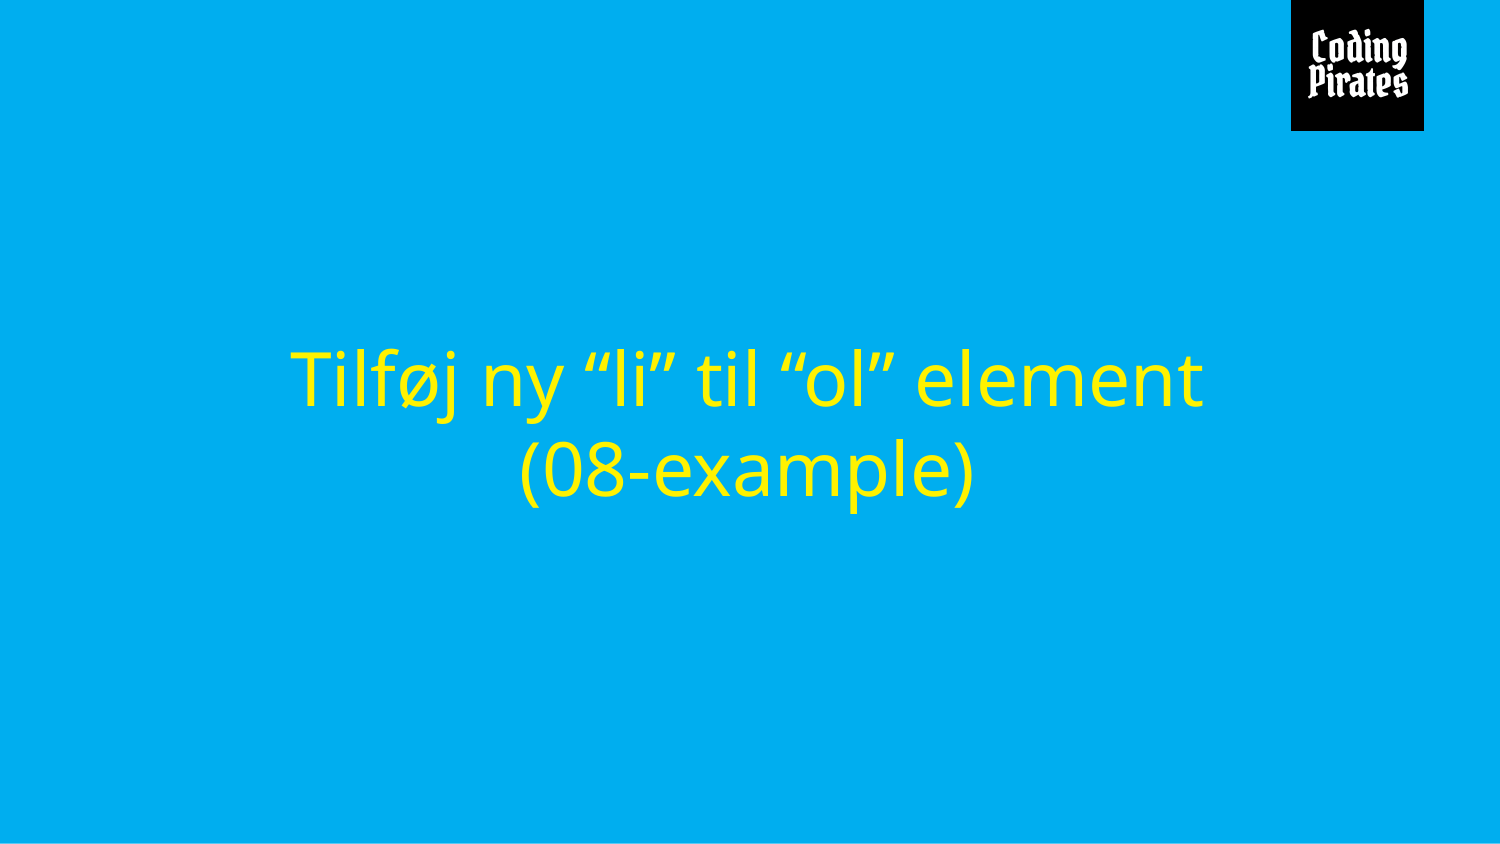

# Tilføj ny “li” til “ol” element (08-example)